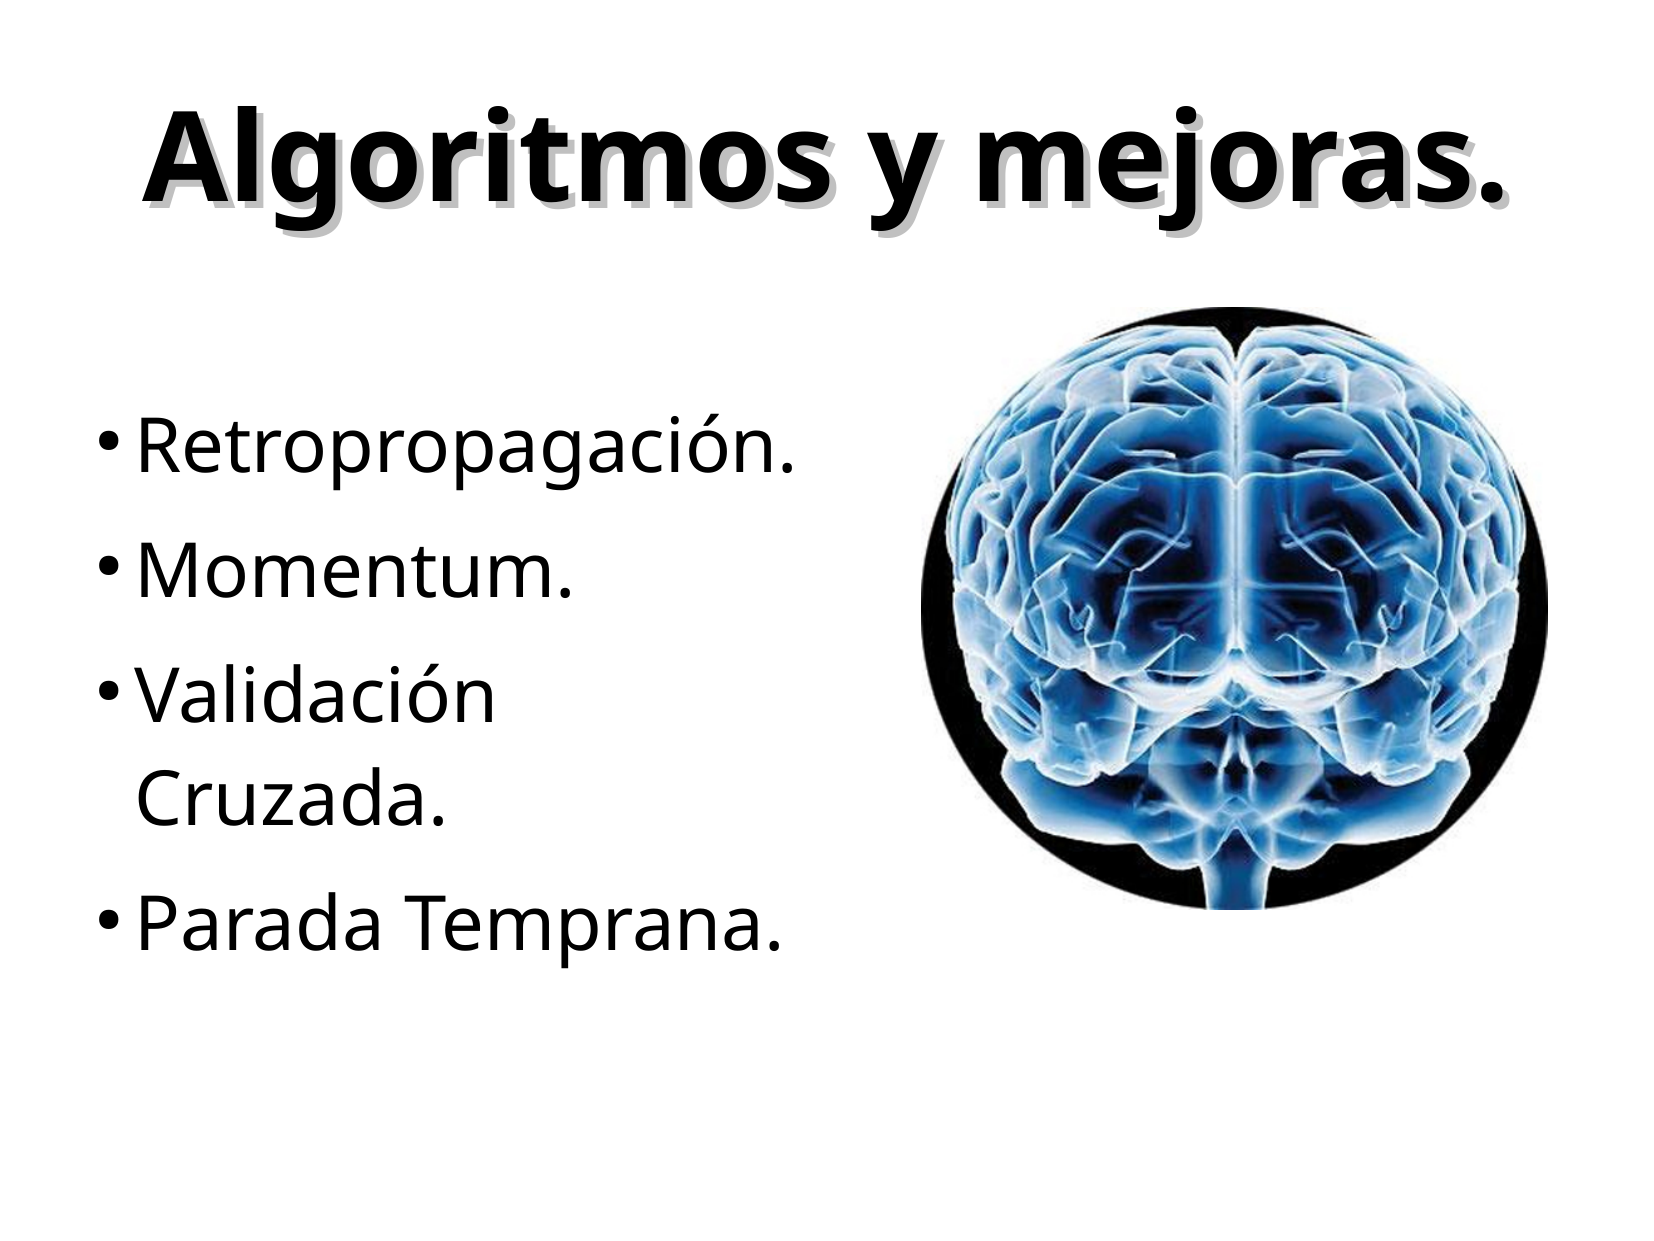

# Algoritmos y mejoras.
Retropropagación.
Momentum.
Validación Cruzada.
Parada Temprana.